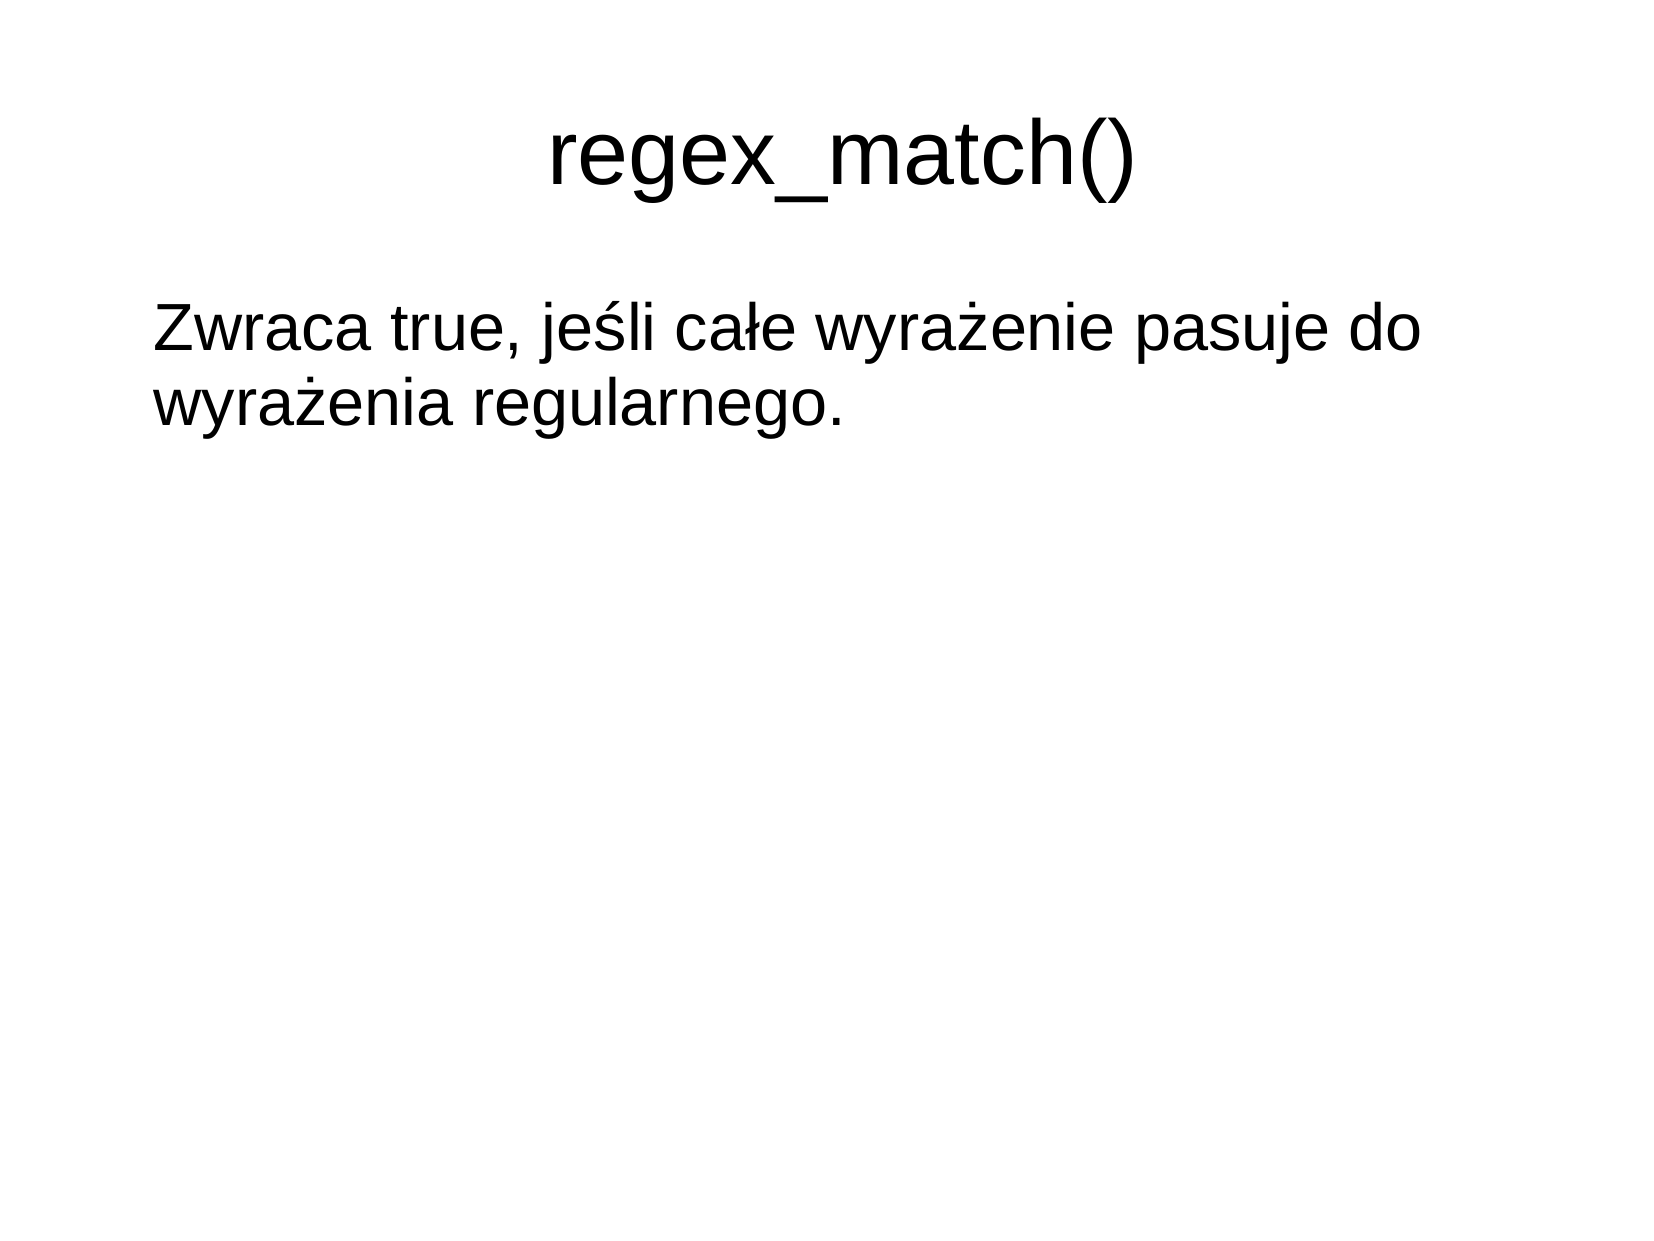

# regex_match()
Zwraca true, jeśli całe wyrażenie pasuje do wyrażenia regularnego.